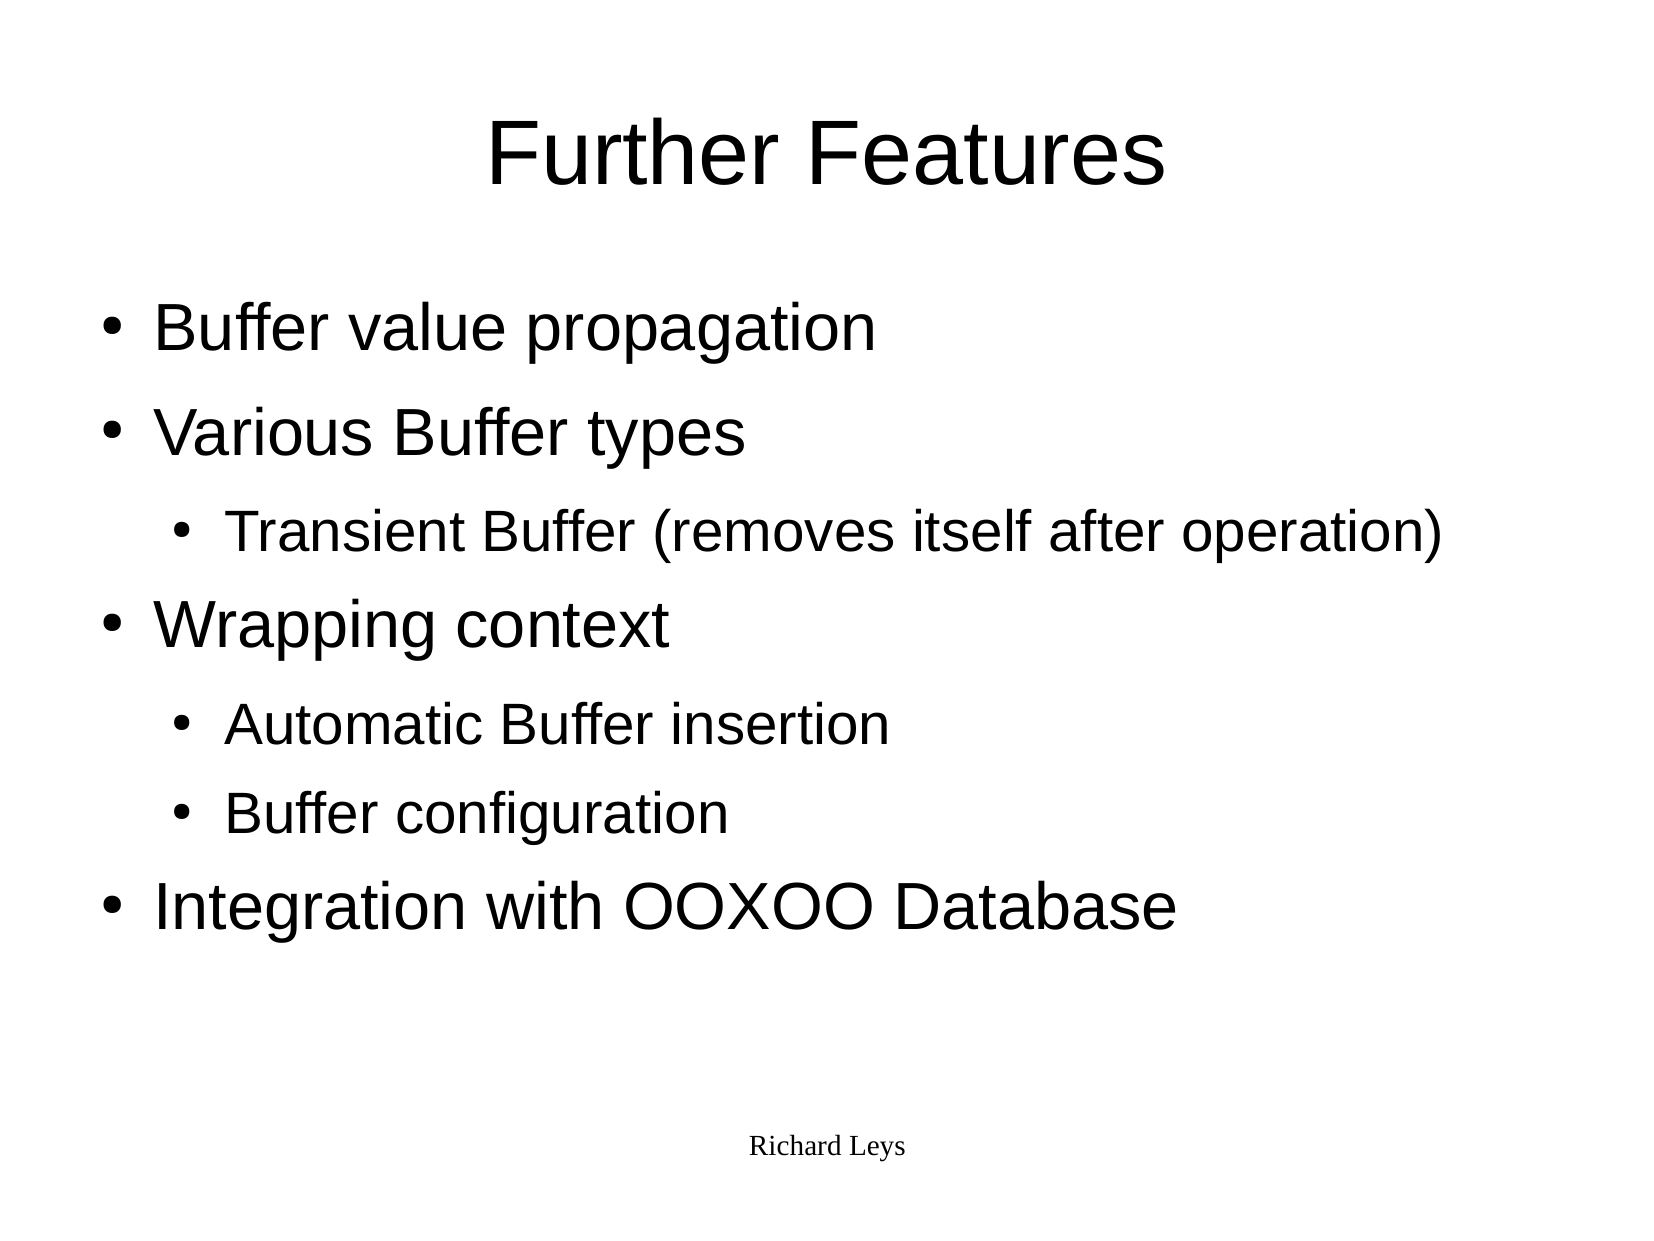

# Further Features
Buffer value propagation
Various Buffer types
Transient Buffer (removes itself after operation)
Wrapping context
Automatic Buffer insertion
Buffer configuration
Integration with OOXOO Database